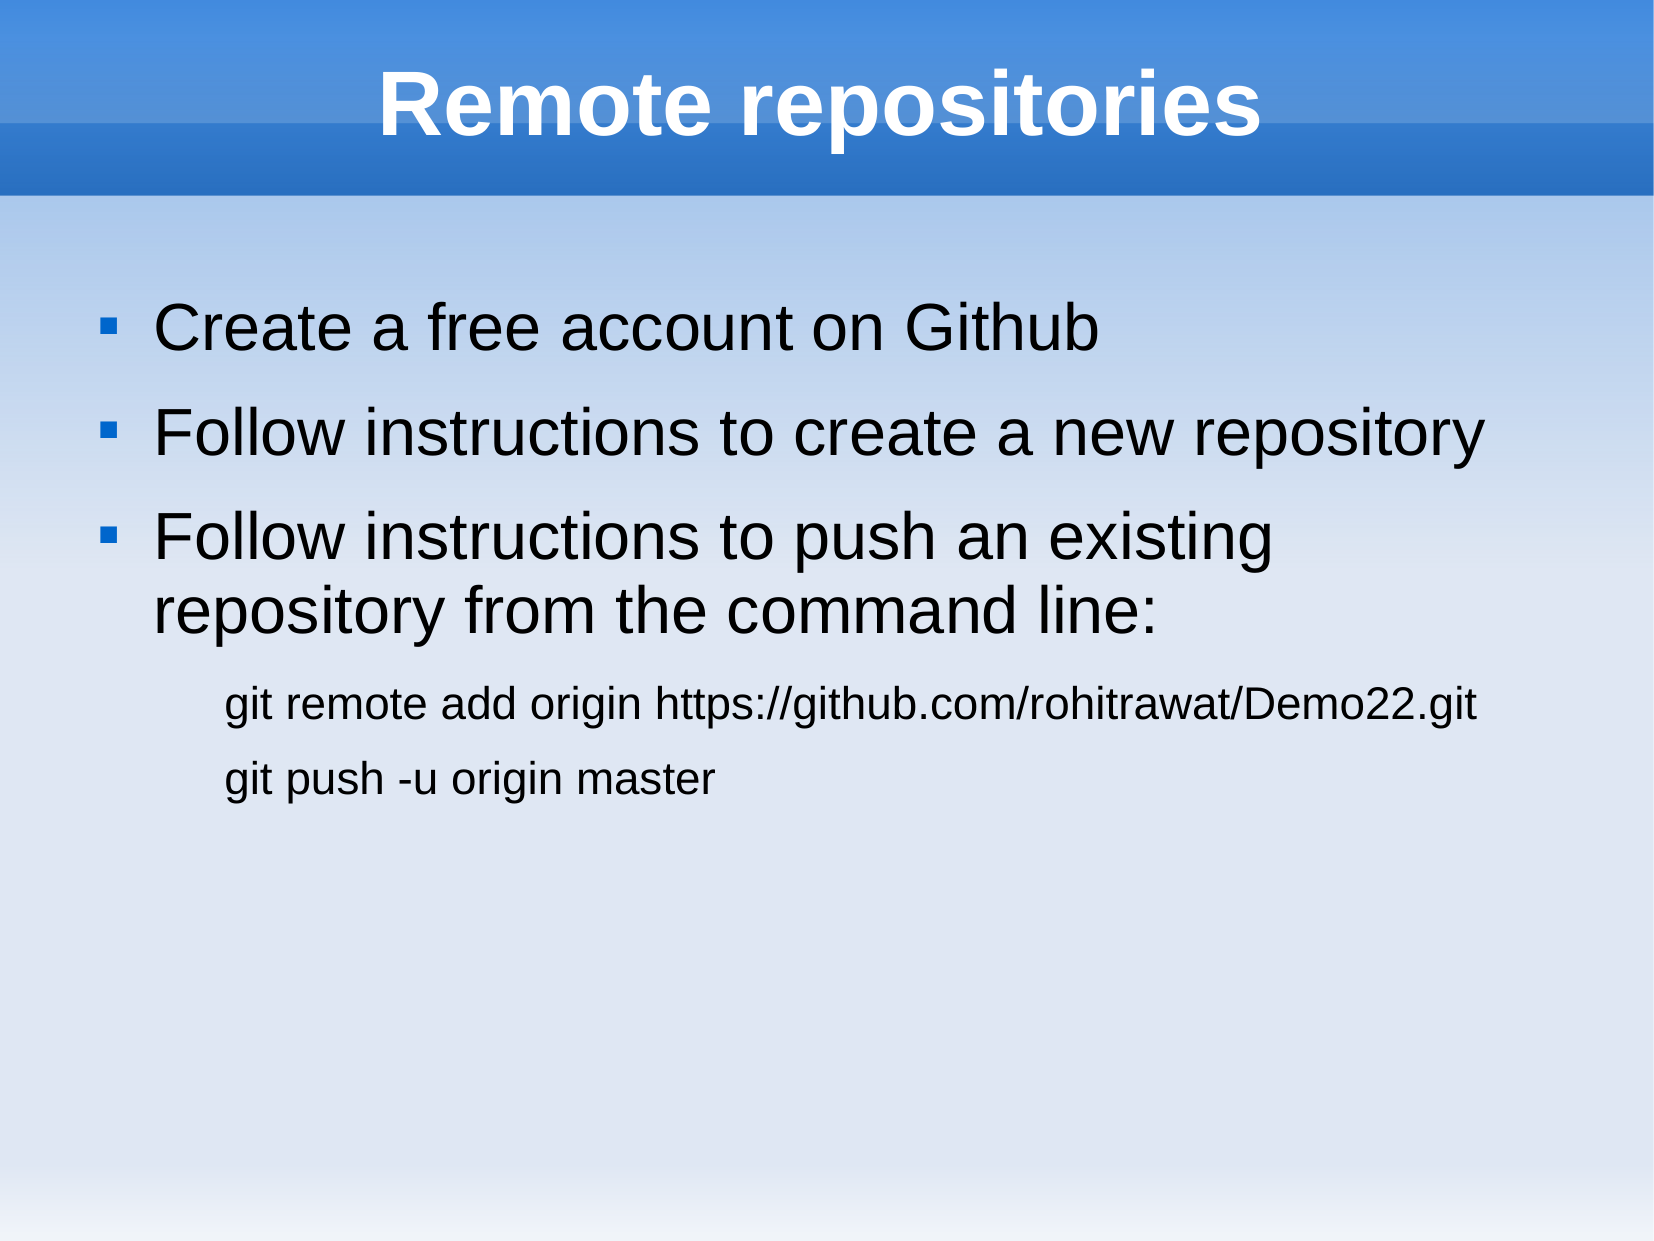

# Remote repositories
Create a free account on Github
Follow instructions to create a new repository
Follow instructions to push an existing repository from the command line:
git remote add origin https://github.com/rohitrawat/Demo22.git
git push -u origin master